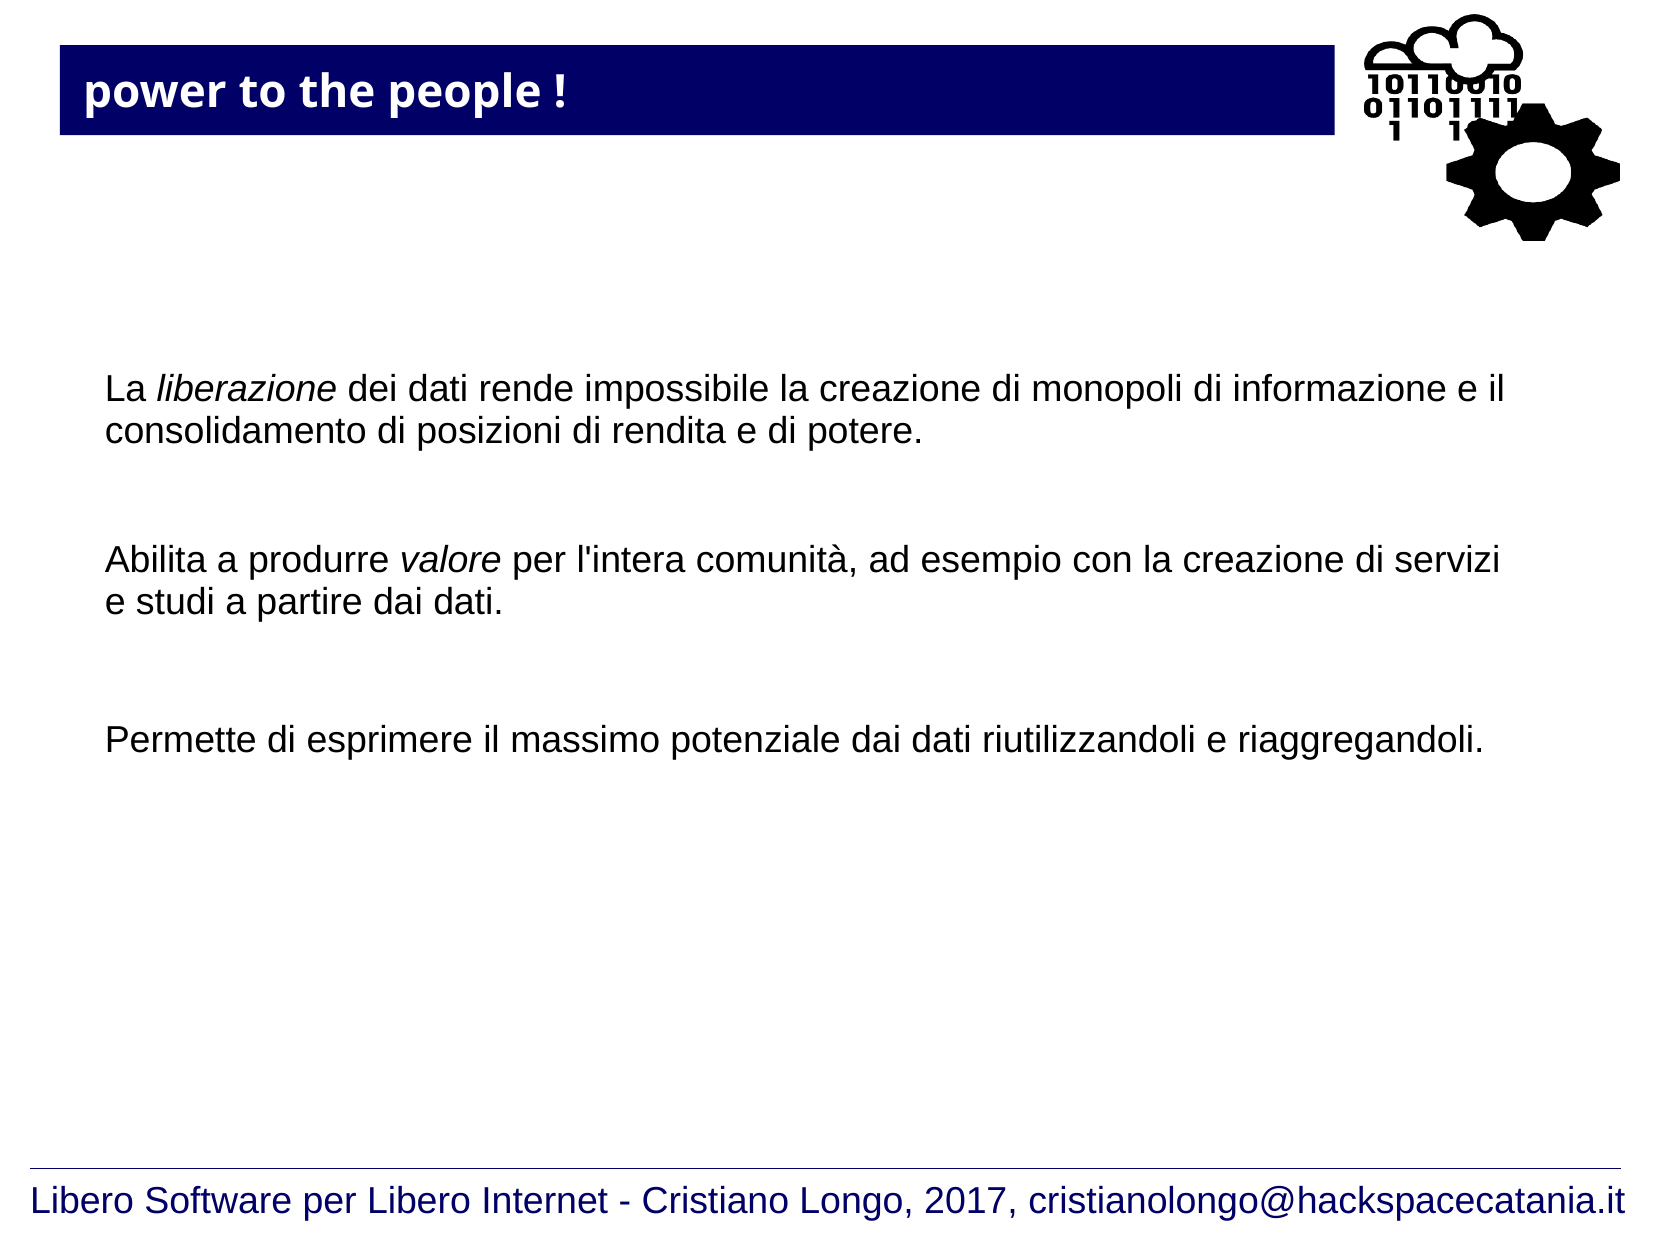

# power to the people !
La liberazione dei dati rende impossibile la creazione di monopoli di informazione e il
consolidamento di posizioni di rendita e di potere.
Abilita a produrre valore per l'intera comunità, ad esempio con la creazione di servizi
e studi a partire dai dati.
Permette di esprimere il massimo potenziale dai dati riutilizzandoli e riaggregandoli.
Libero Software per Libero Internet - Cristiano Longo, 2017, cristianolongo@hackspacecatania.it